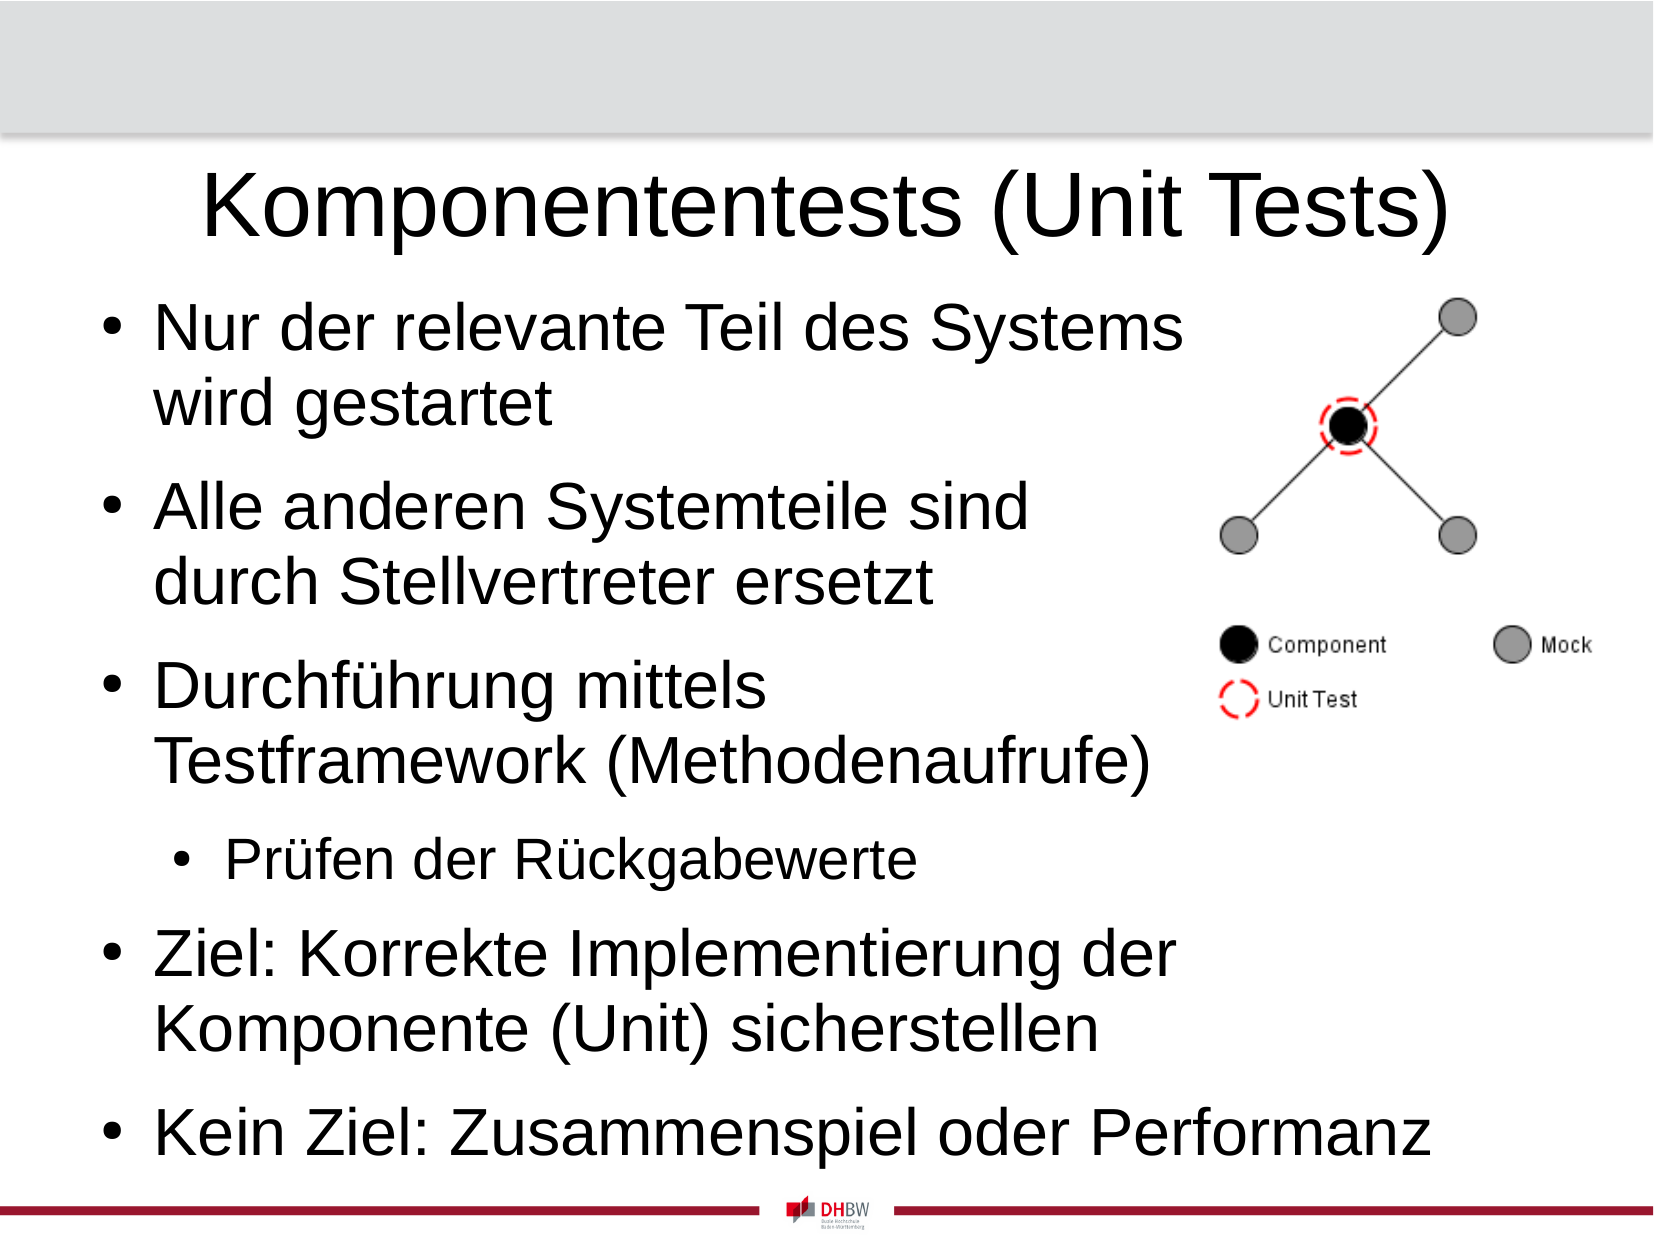

# Komponententests (Unit Tests)
Nur der relevante Teil des Systems
wird gestartet
Alle anderen Systemteile sind
durch Stellvertreter ersetzt
Durchführung mittels
Testframework (Methodenaufrufe)
Prüfen der Rückgabewerte
Ziel: Korrekte Implementierung der Komponente (Unit) sicherstellen
Kein Ziel: Zusammenspiel oder Performanz